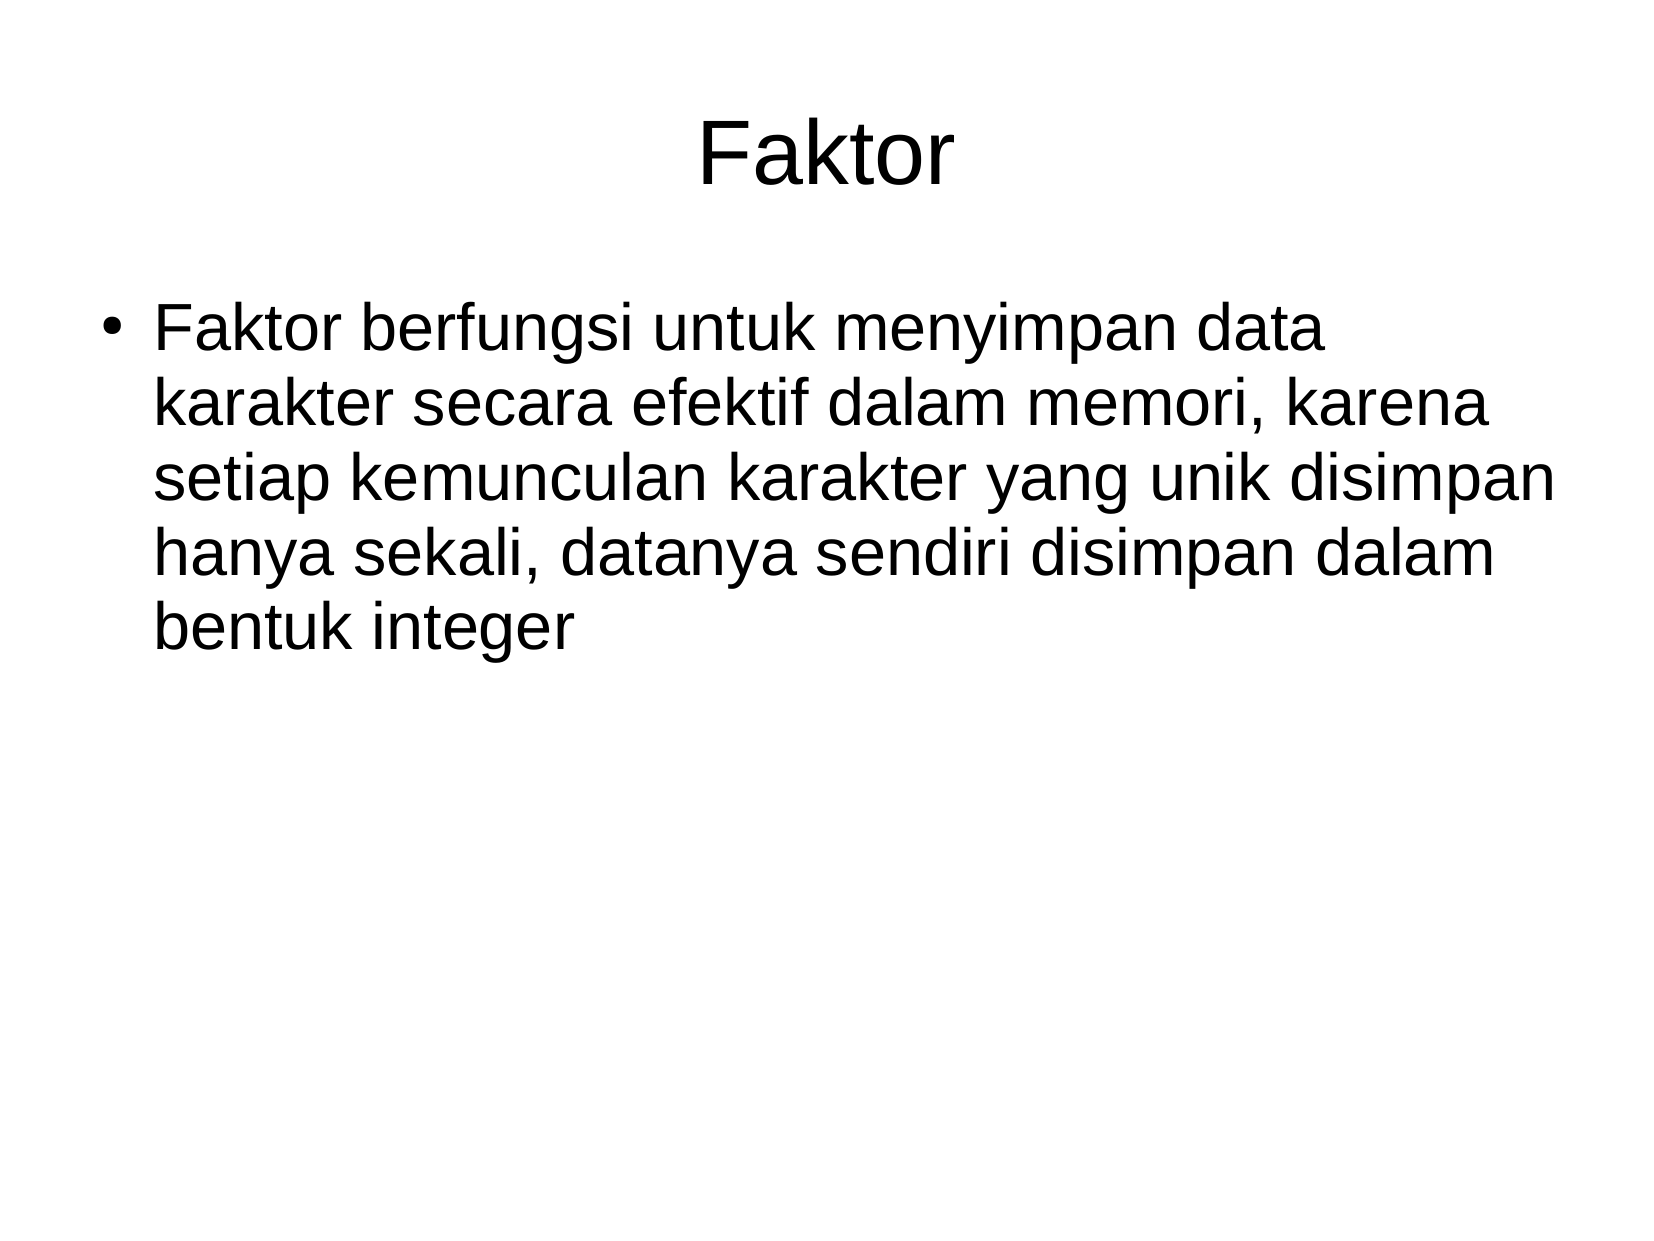

# Faktor
Faktor berfungsi untuk menyimpan data karakter secara efektif dalam memori, karena setiap kemunculan karakter yang unik disimpan hanya sekali, datanya sendiri disimpan dalam bentuk integer